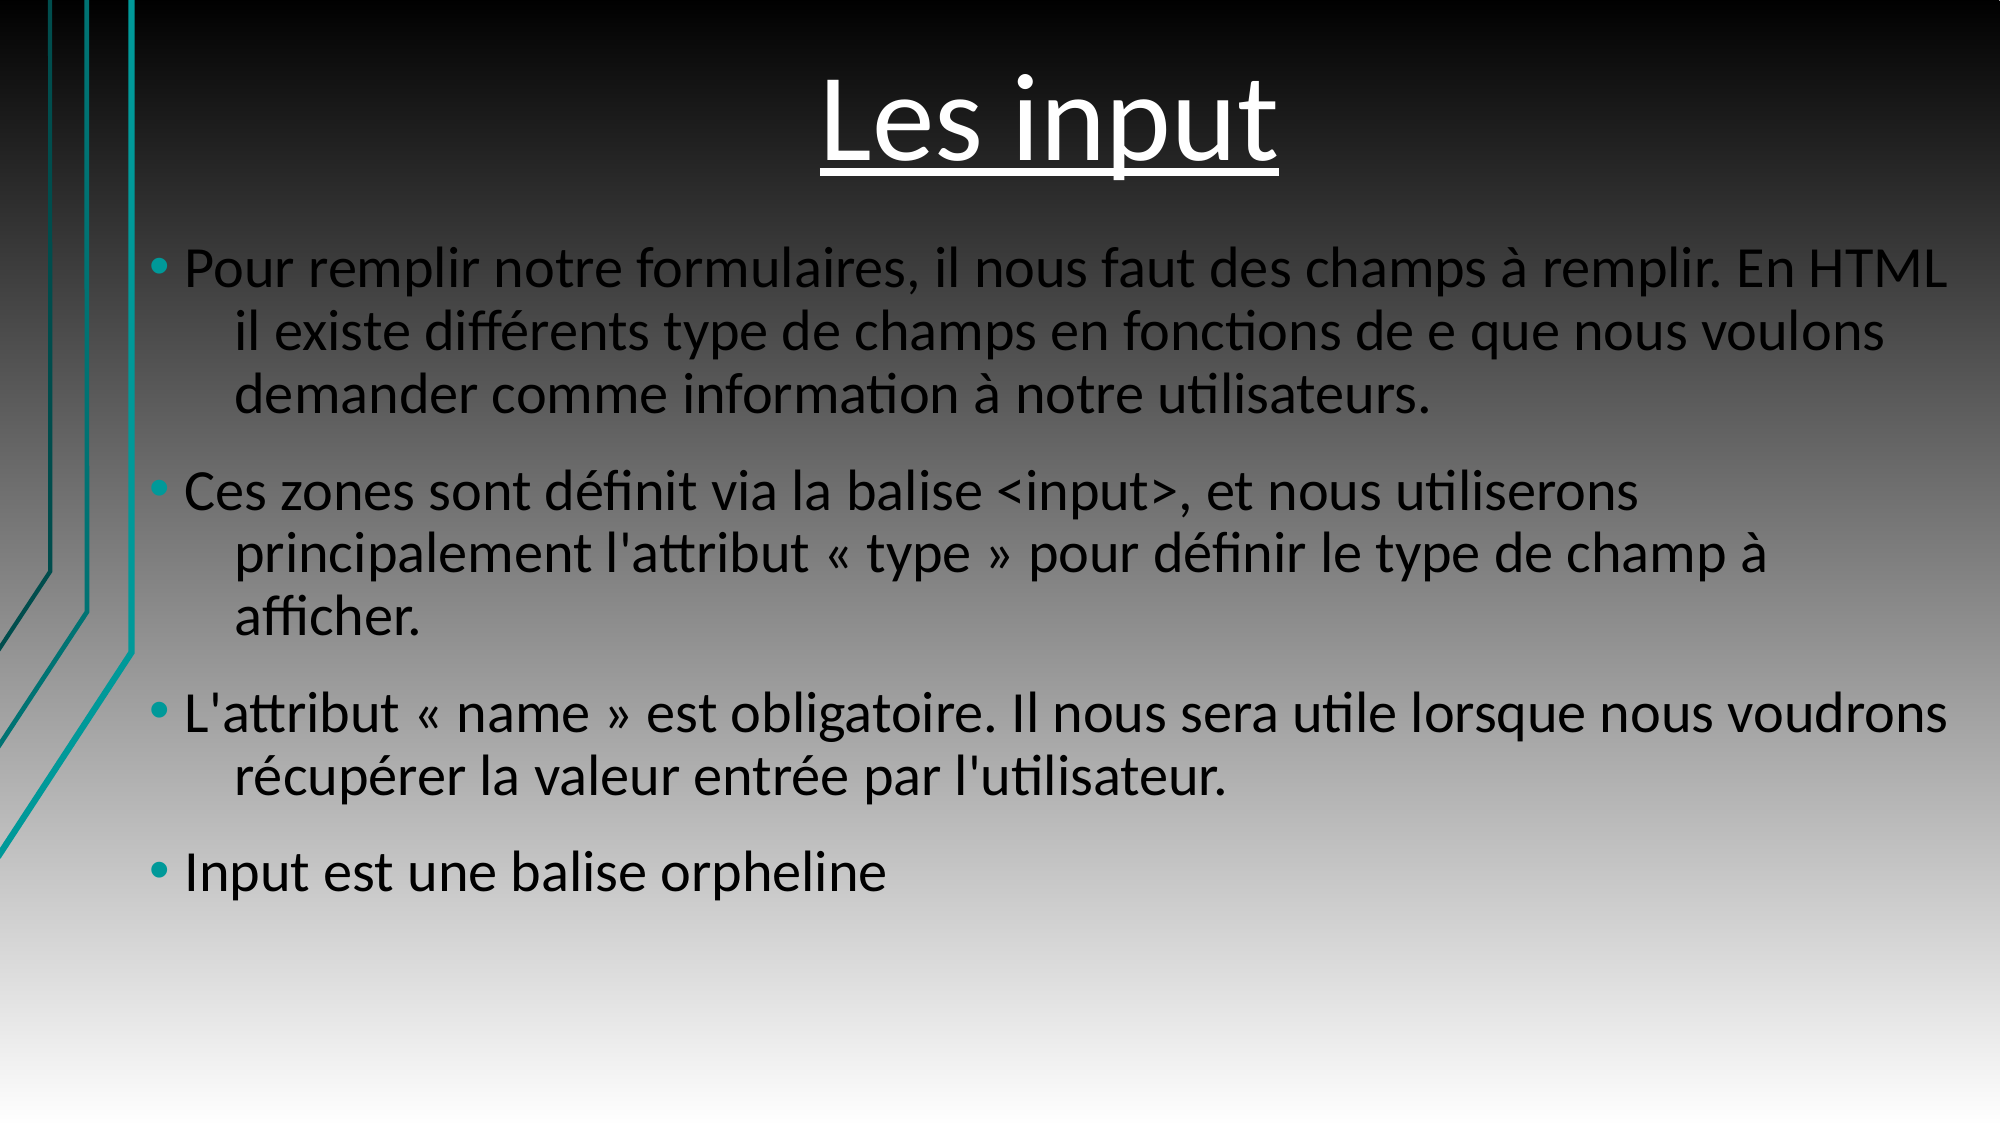

# Les input
Pour remplir notre formulaires, il nous faut des champs à remplir. En HTML il existe différents type de champs en fonctions de e que nous voulons demander comme information à notre utilisateurs.
Ces zones sont définit via la balise <input>, et nous utiliserons principalement l'attribut « type » pour définir le type de champ à afficher.
L'attribut « name » est obligatoire. Il nous sera utile lorsque nous voudrons récupérer la valeur entrée par l'utilisateur.
Input est une balise orpheline